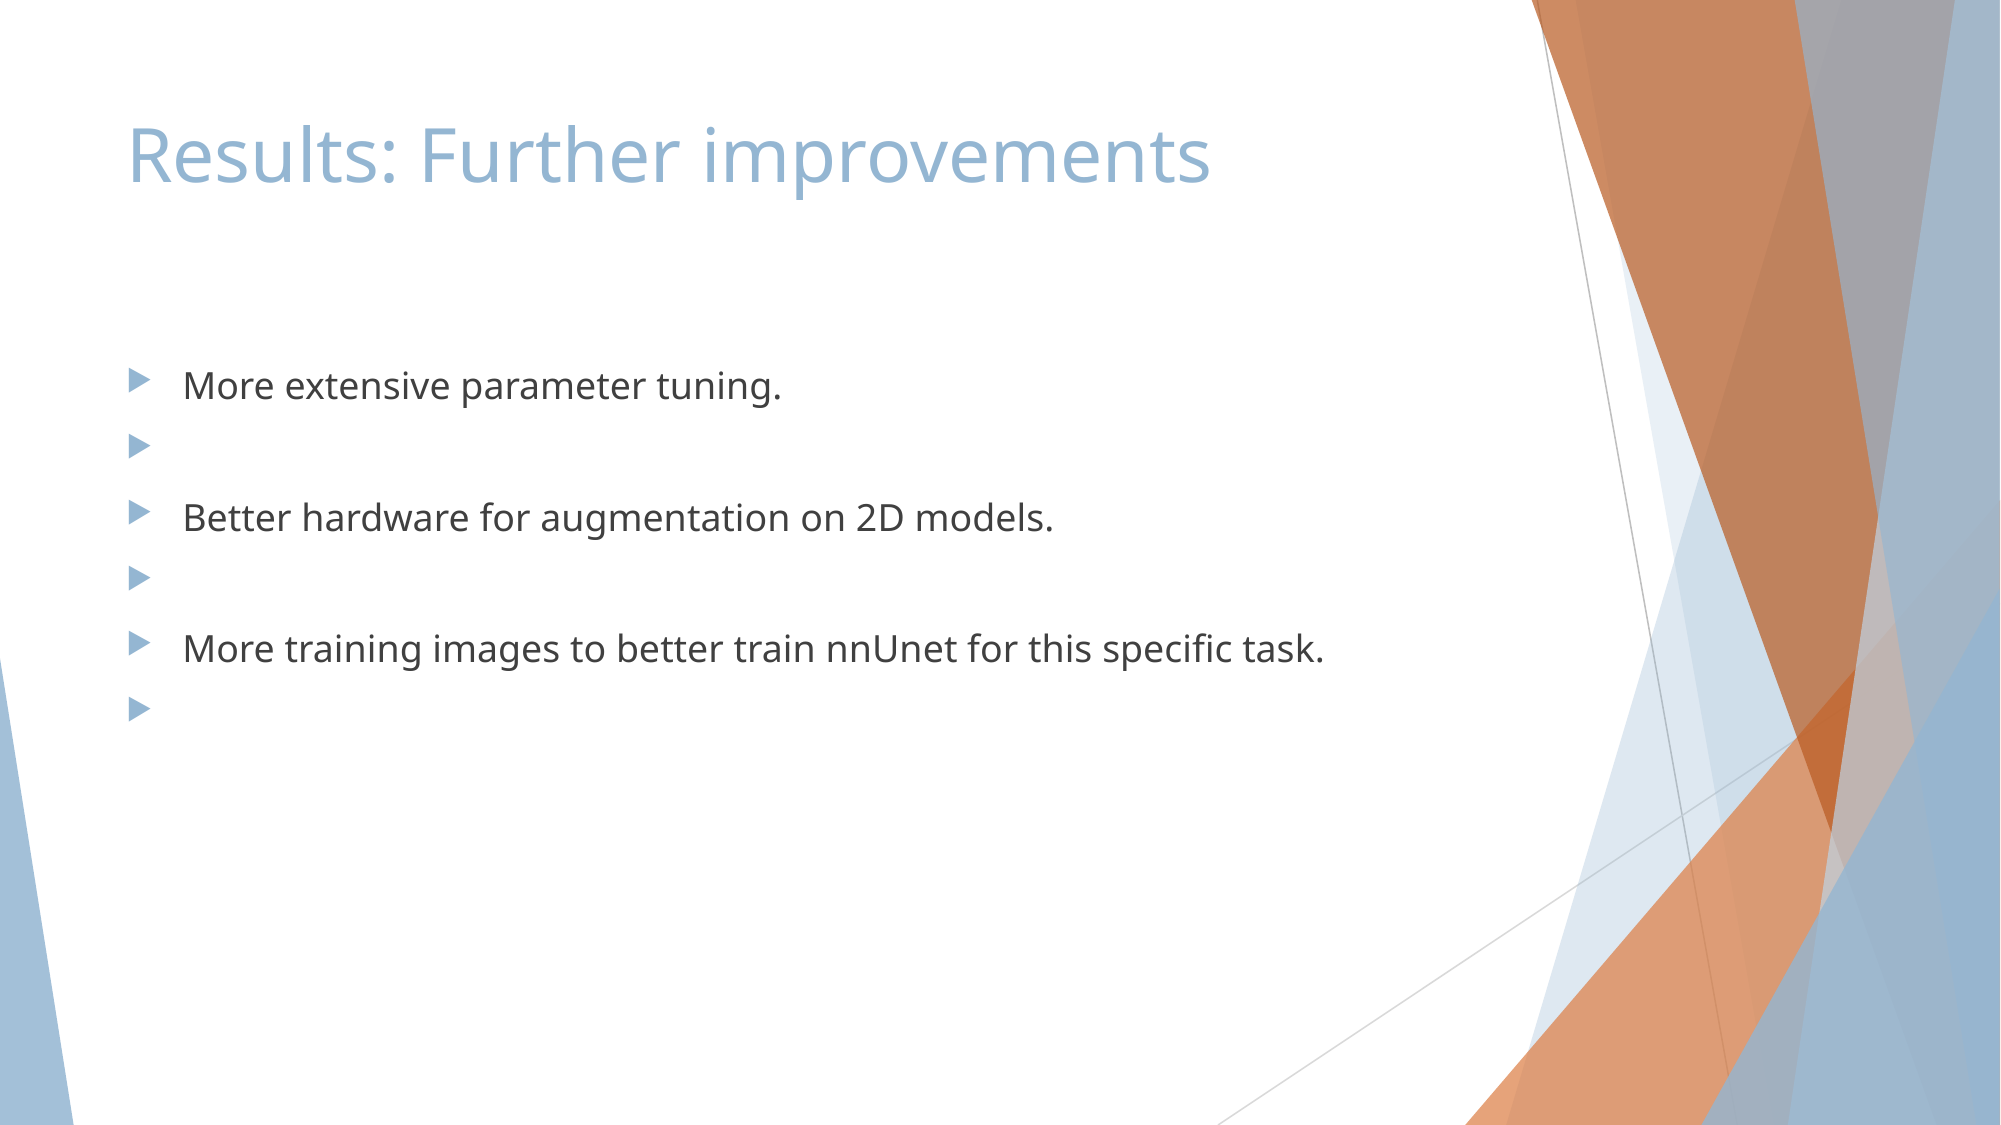

# Results: Further improvements
More extensive parameter tuning.
Better hardware for augmentation on 2D models.
More training images to better train nnUnet for this specific task.